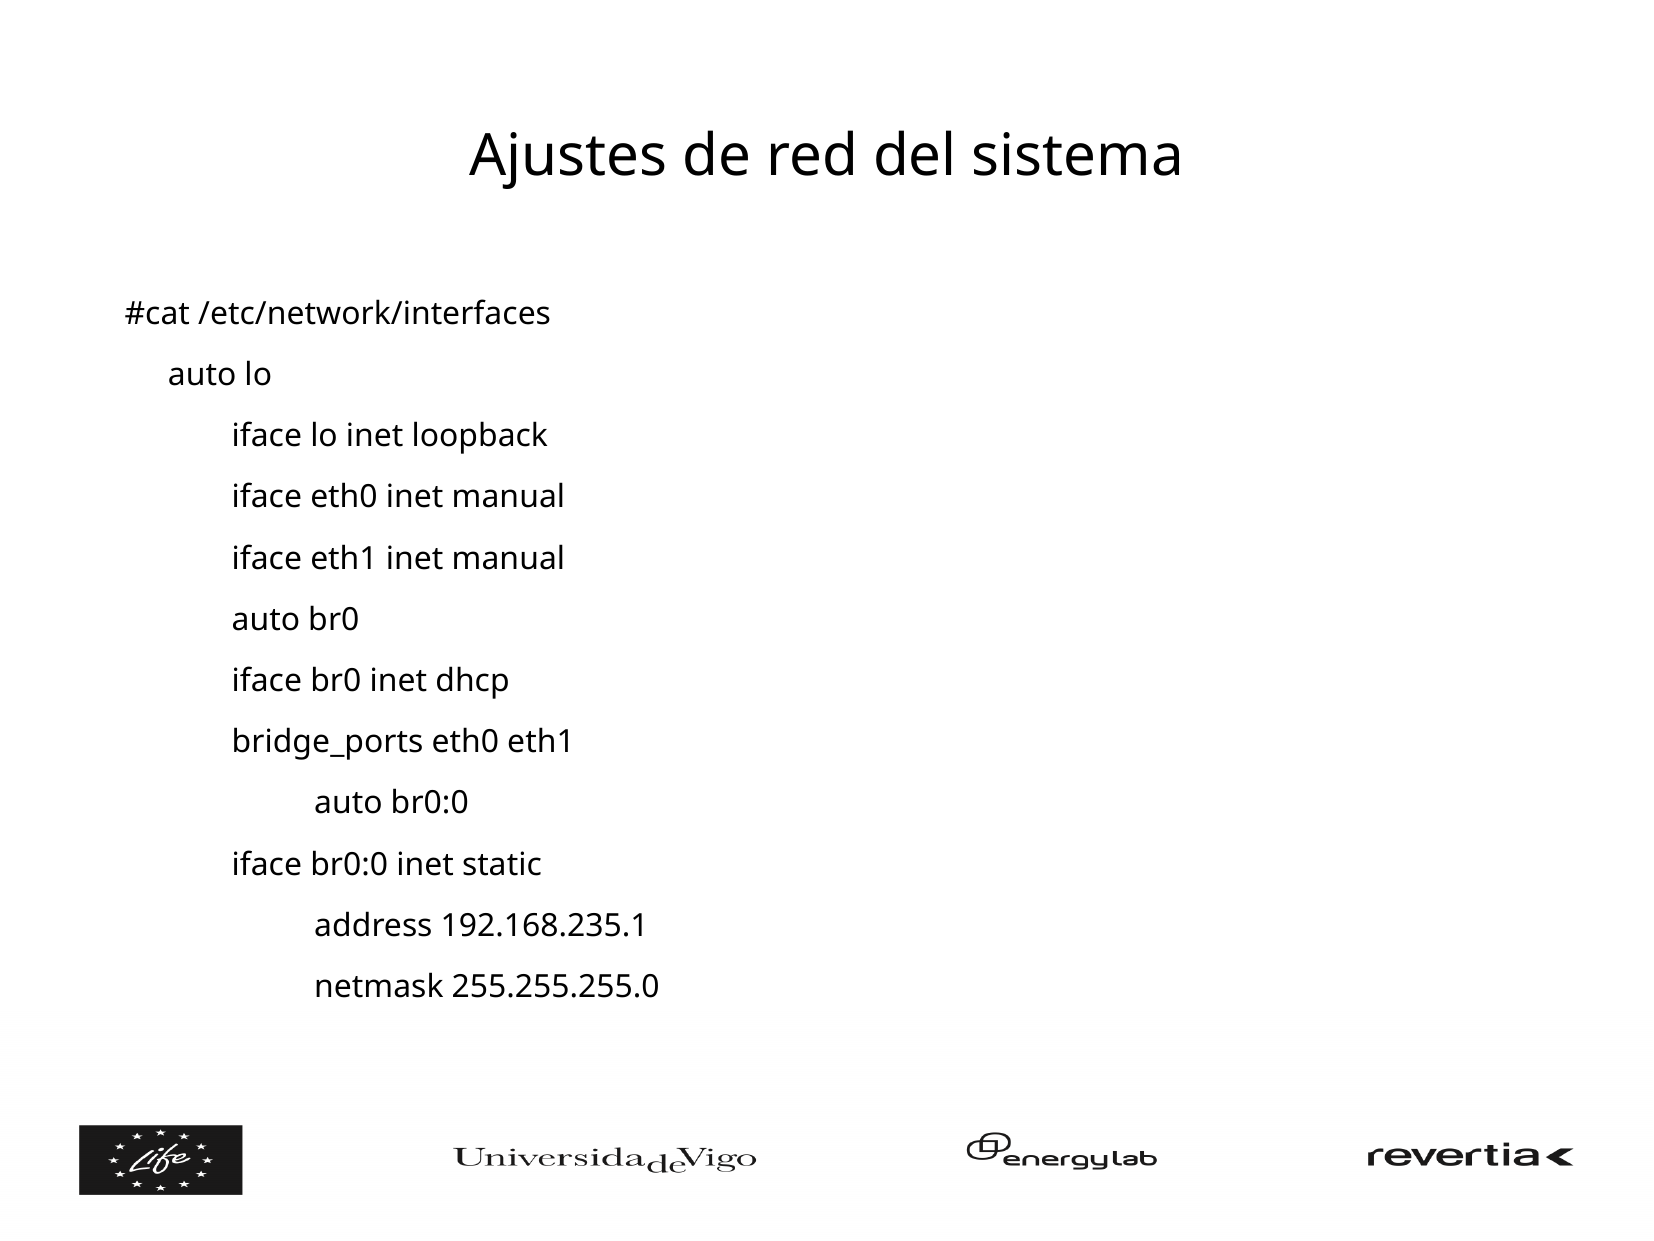

# Ajustes de red del sistema
#cat /etc/network/interfaces
 			auto lo
 iface lo inet loopback
 iface eth0 inet manual
 iface eth1 inet manual
 auto br0
 iface br0 inet dhcp
 bridge_ports eth0 eth1
 auto br0:0
 iface br0:0 inet static
 address 192.168.235.1
 netmask 255.255.255.0